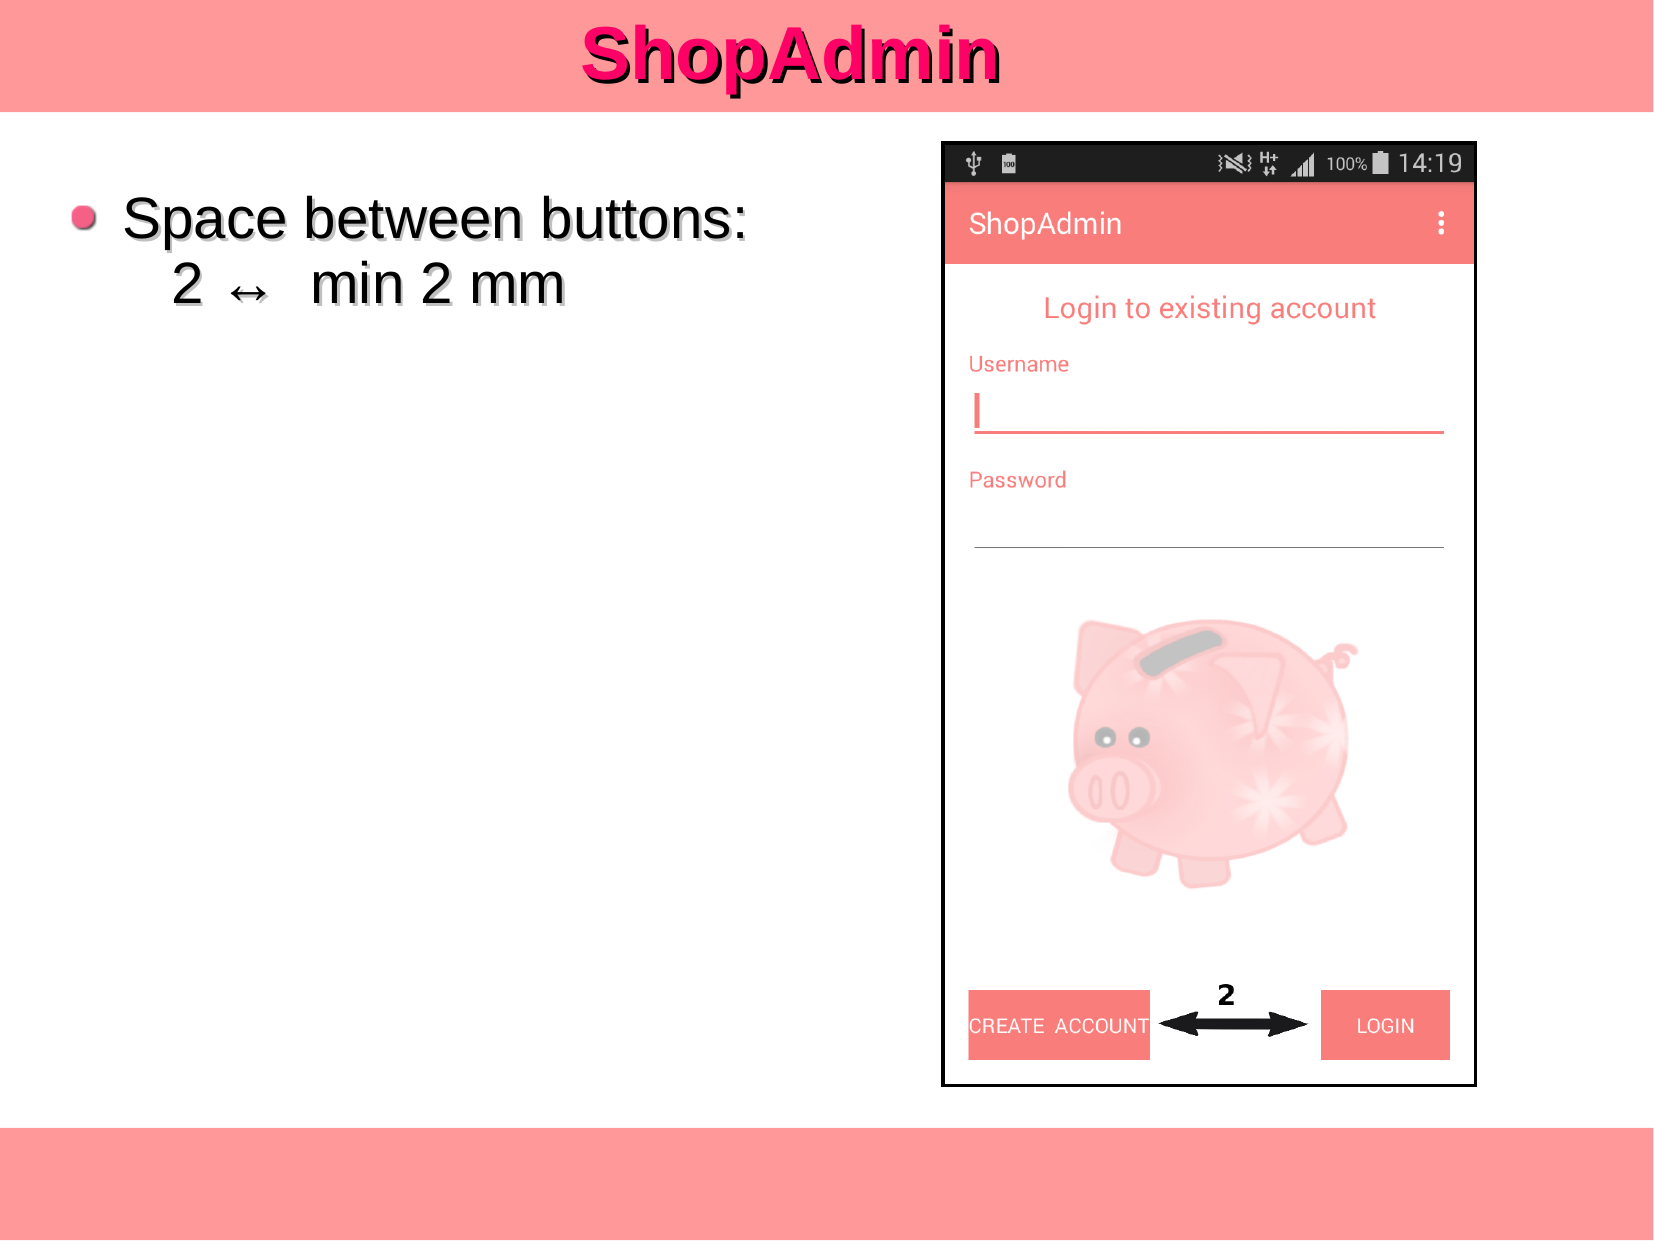

ShopAdmin
# Space between buttons: 2 ↔ min 2 mm